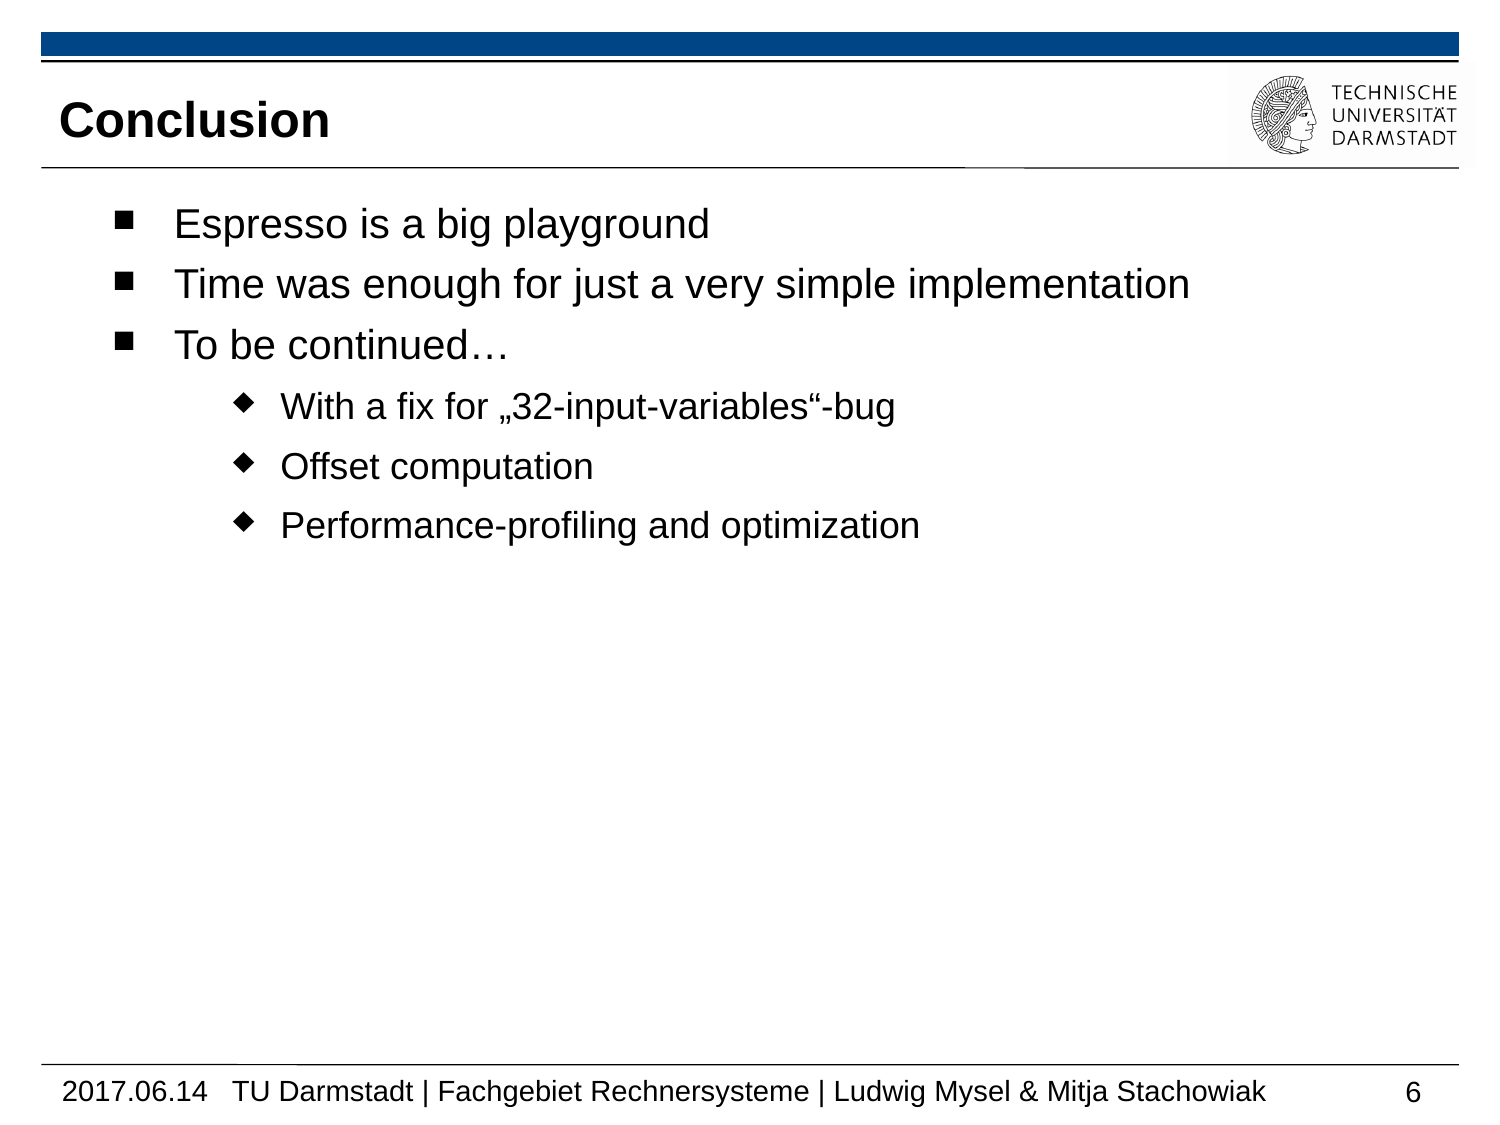

# Conclusion
Espresso is a big playground
Time was enough for just a very simple implementation
To be continued…
With a fix for „32-input-variables“-bug
Offset computation
Performance-profiling and optimization
TU Darmstadt | Fachgebiet Rechnersysteme | Name